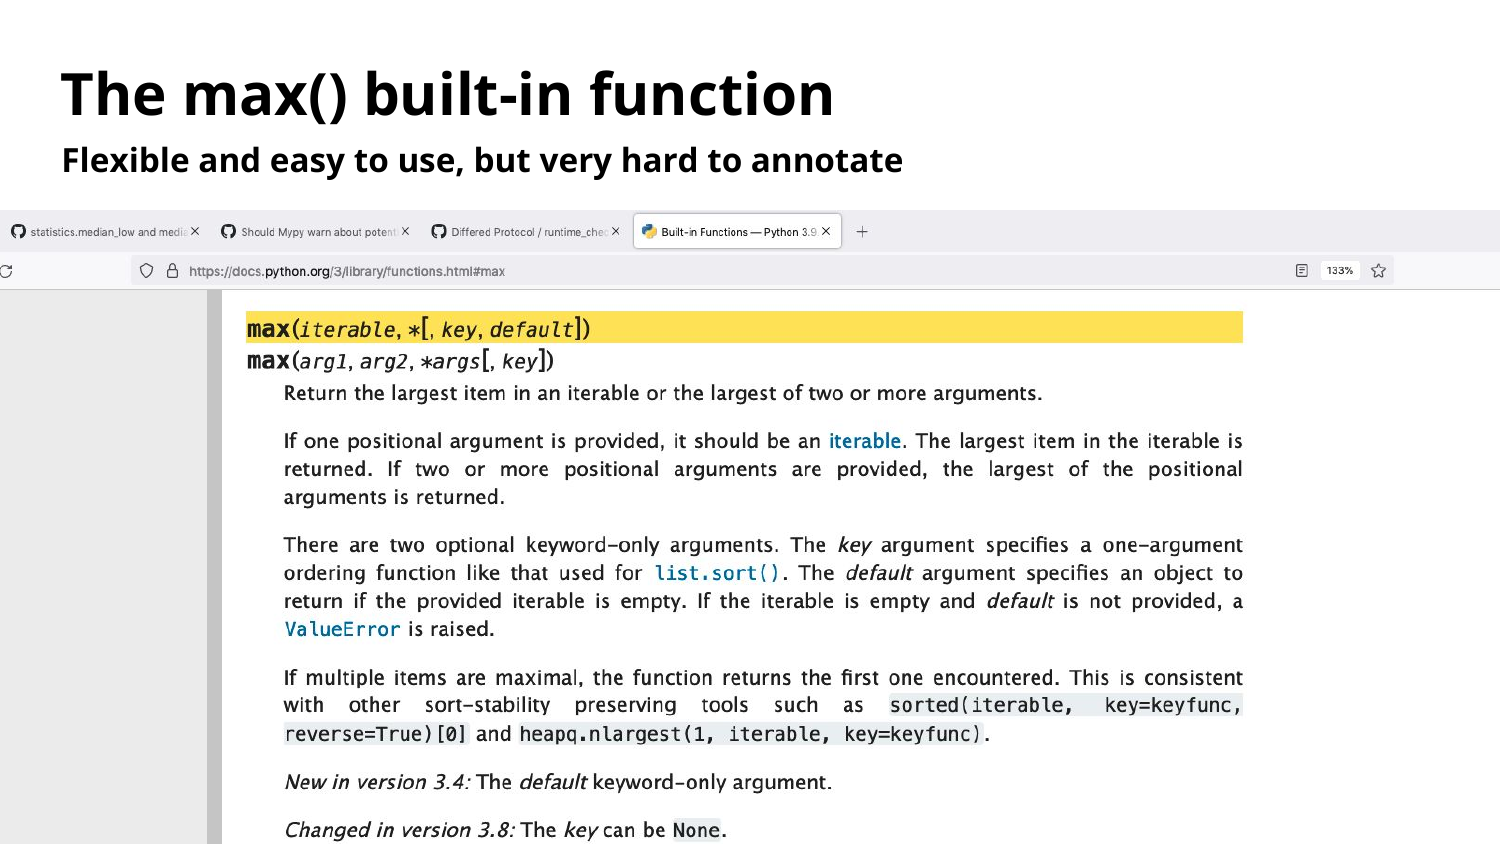

The max() built-in function
Flexible and easy to use, but very hard to annotate
53